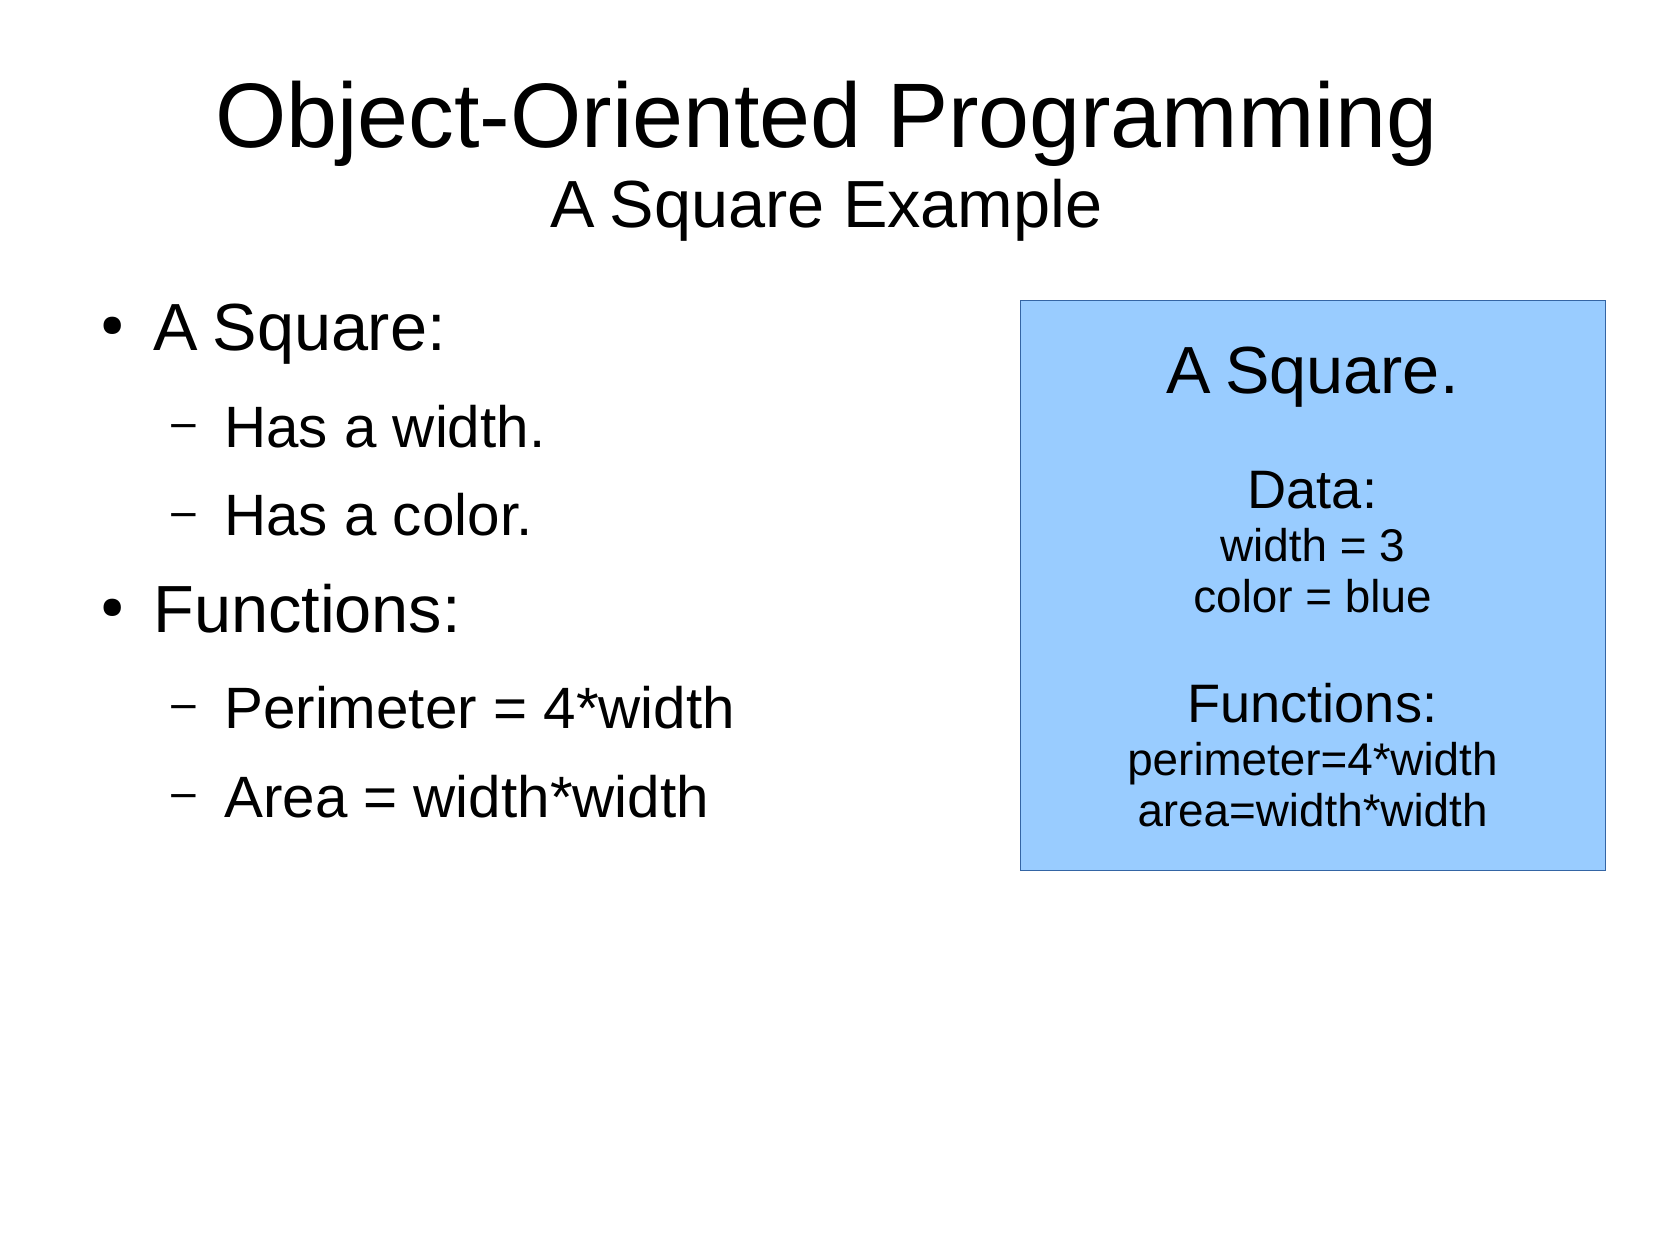

# Object-Oriented Programming A Square Example
A Square:
Has a width.
Has a color.
Functions:
Perimeter = 4*width
Area = width*width
A Square.
Data:
width = 3
color = blue
Functions:
perimeter=4*width
area=width*width